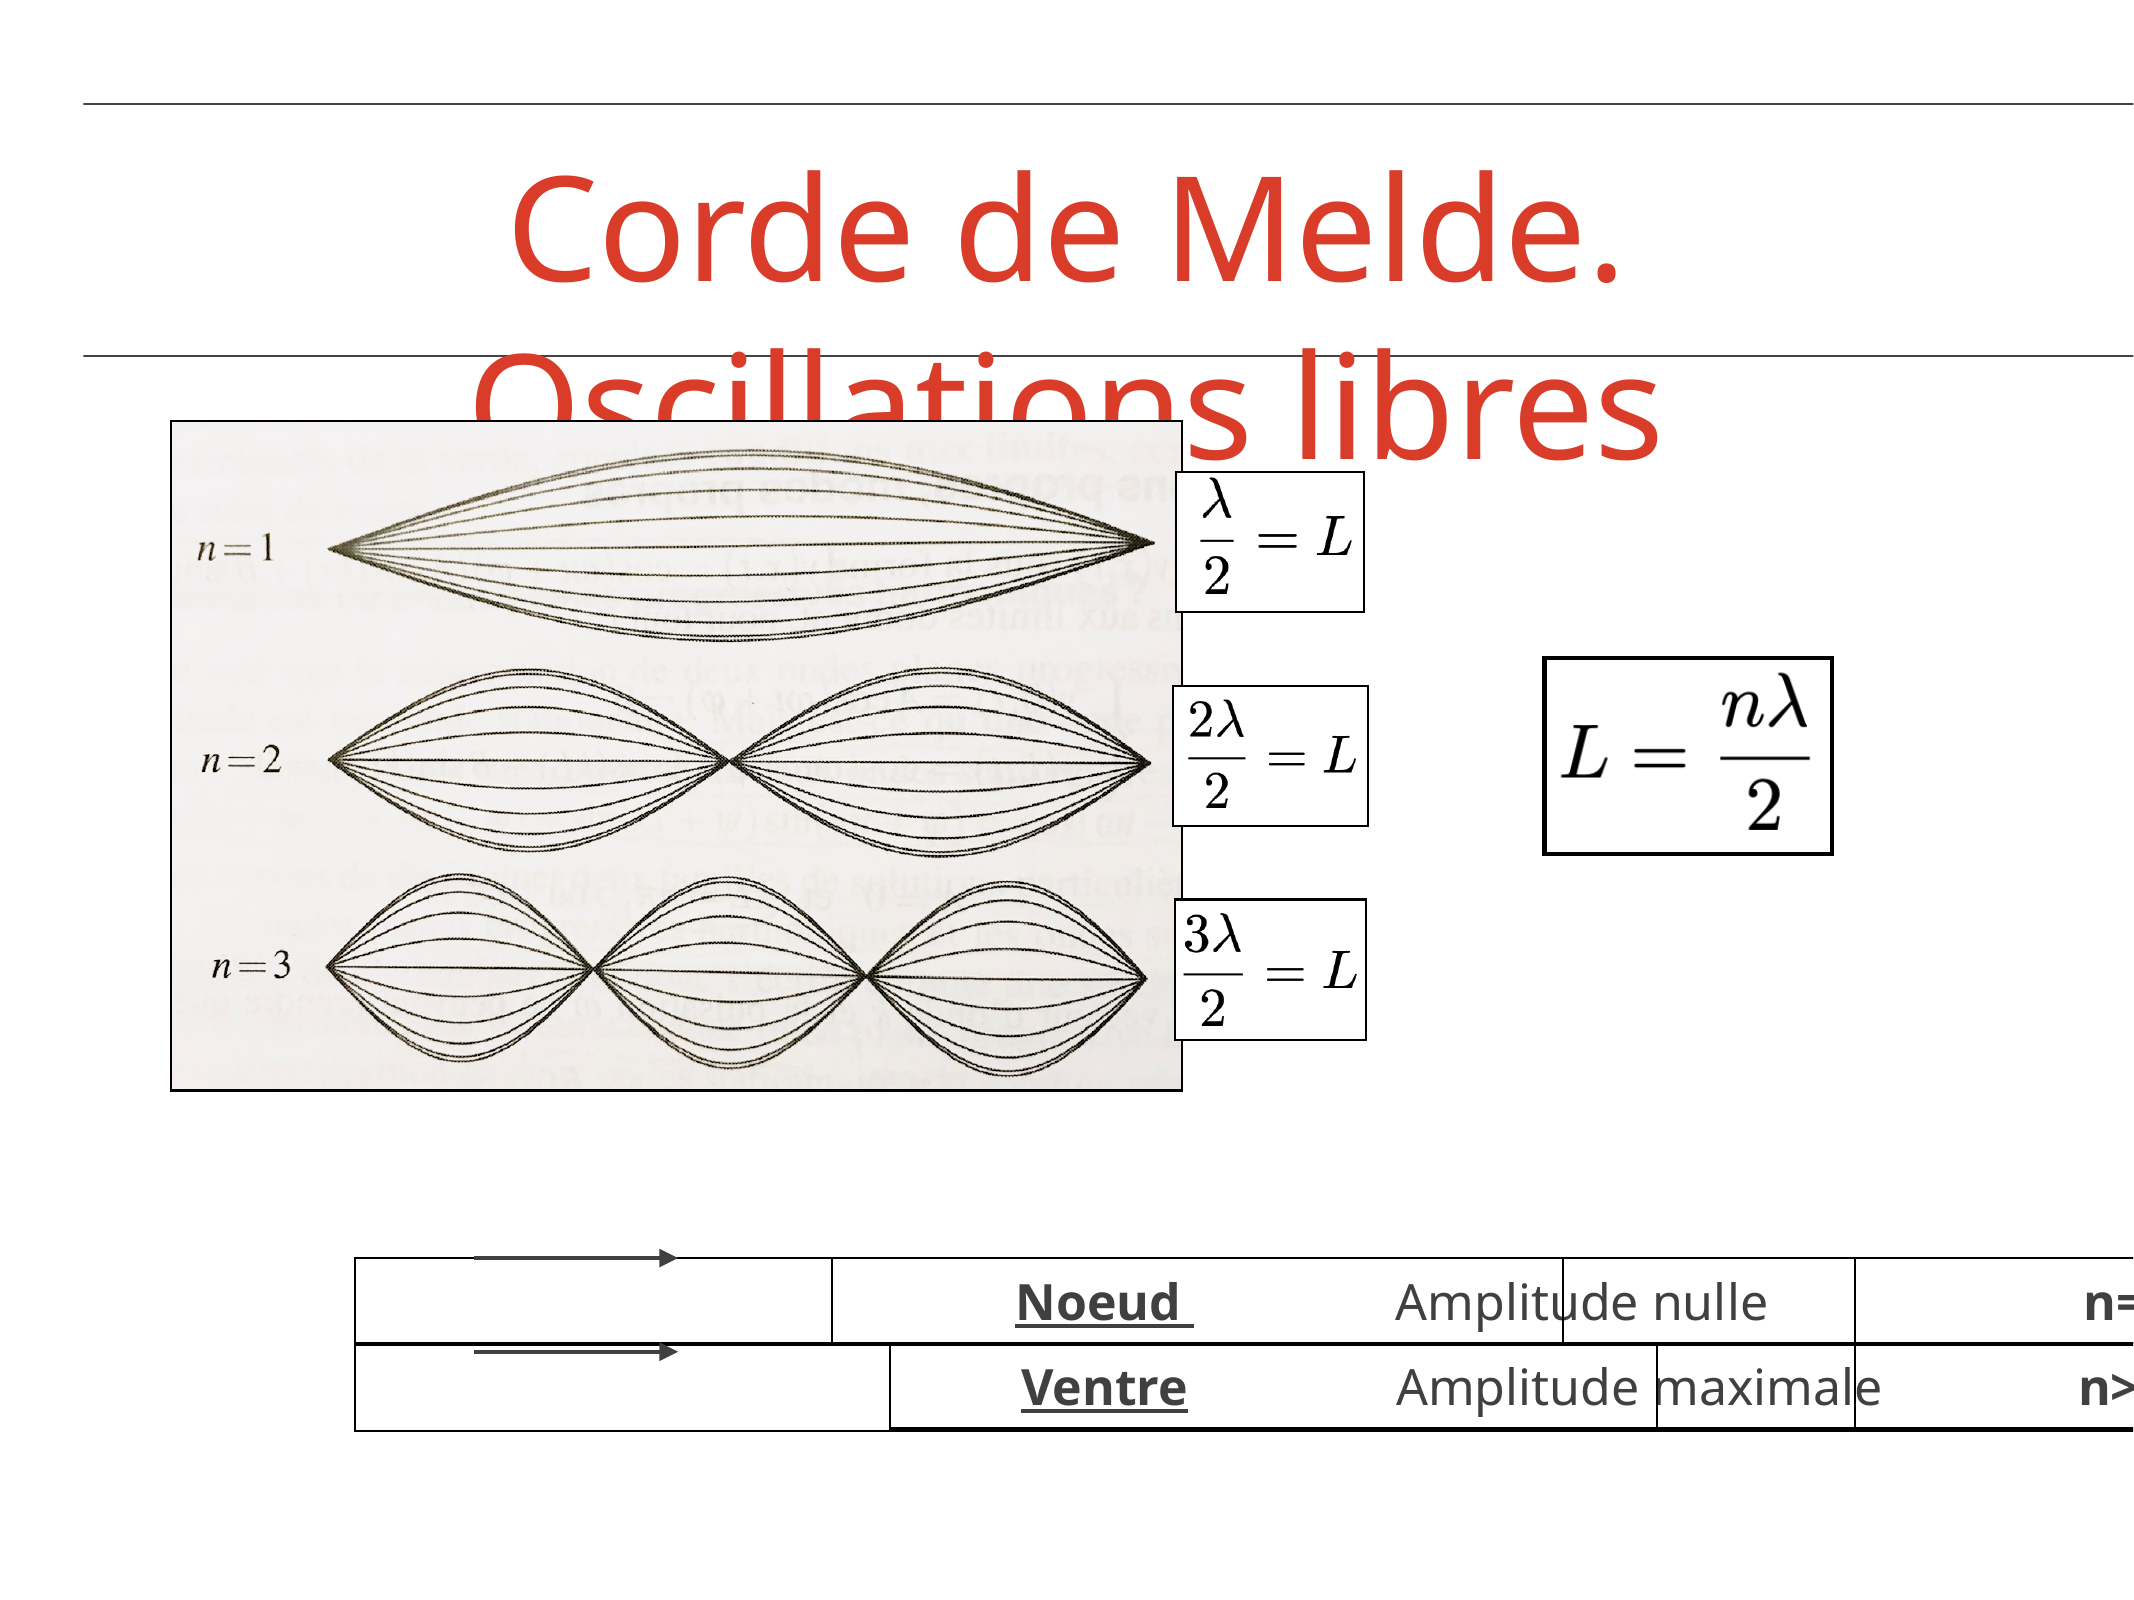

Corde de Melde. Oscillations libres
Noeud
Amplitude nulle
n=1 : fondamentale
Ventre
Amplitude maximale
n>1 : harmonique de rang n